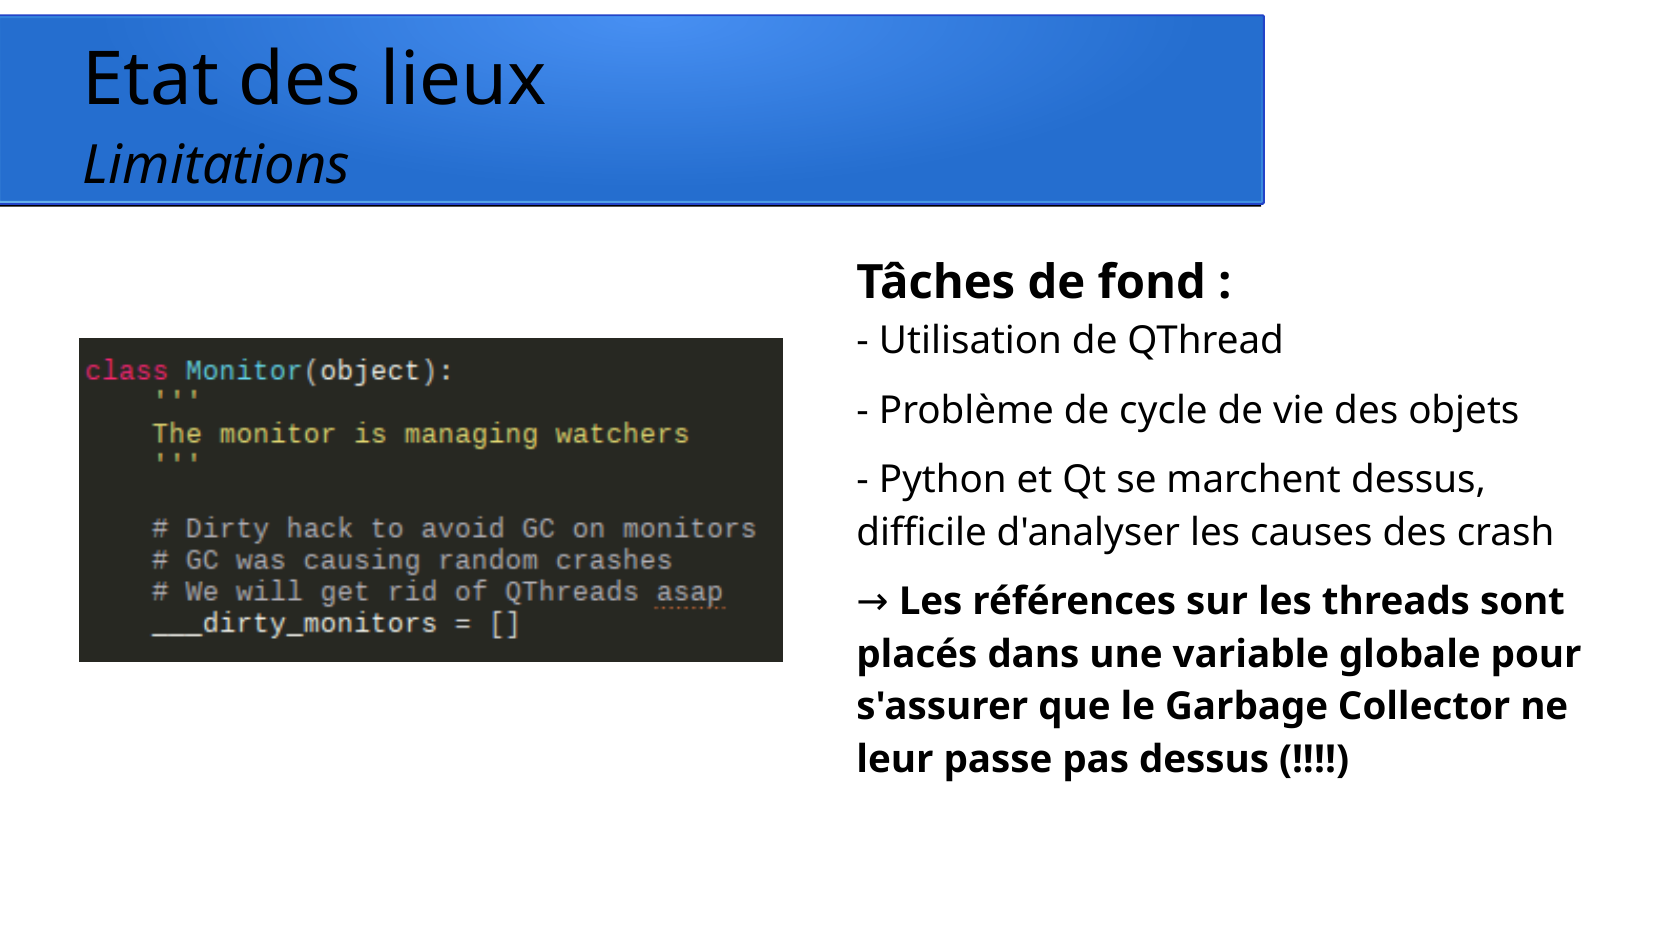

Etat des lieux
Limitations
# Tâches de fond : - Utilisation de QThread
- Problème de cycle de vie des objets
- Python et Qt se marchent dessus, difficile d'analyser les causes des crash
→ Les références sur les threads sont placés dans une variable globale pour s'assurer que le Garbage Collector ne leur passe pas dessus (!!!!)